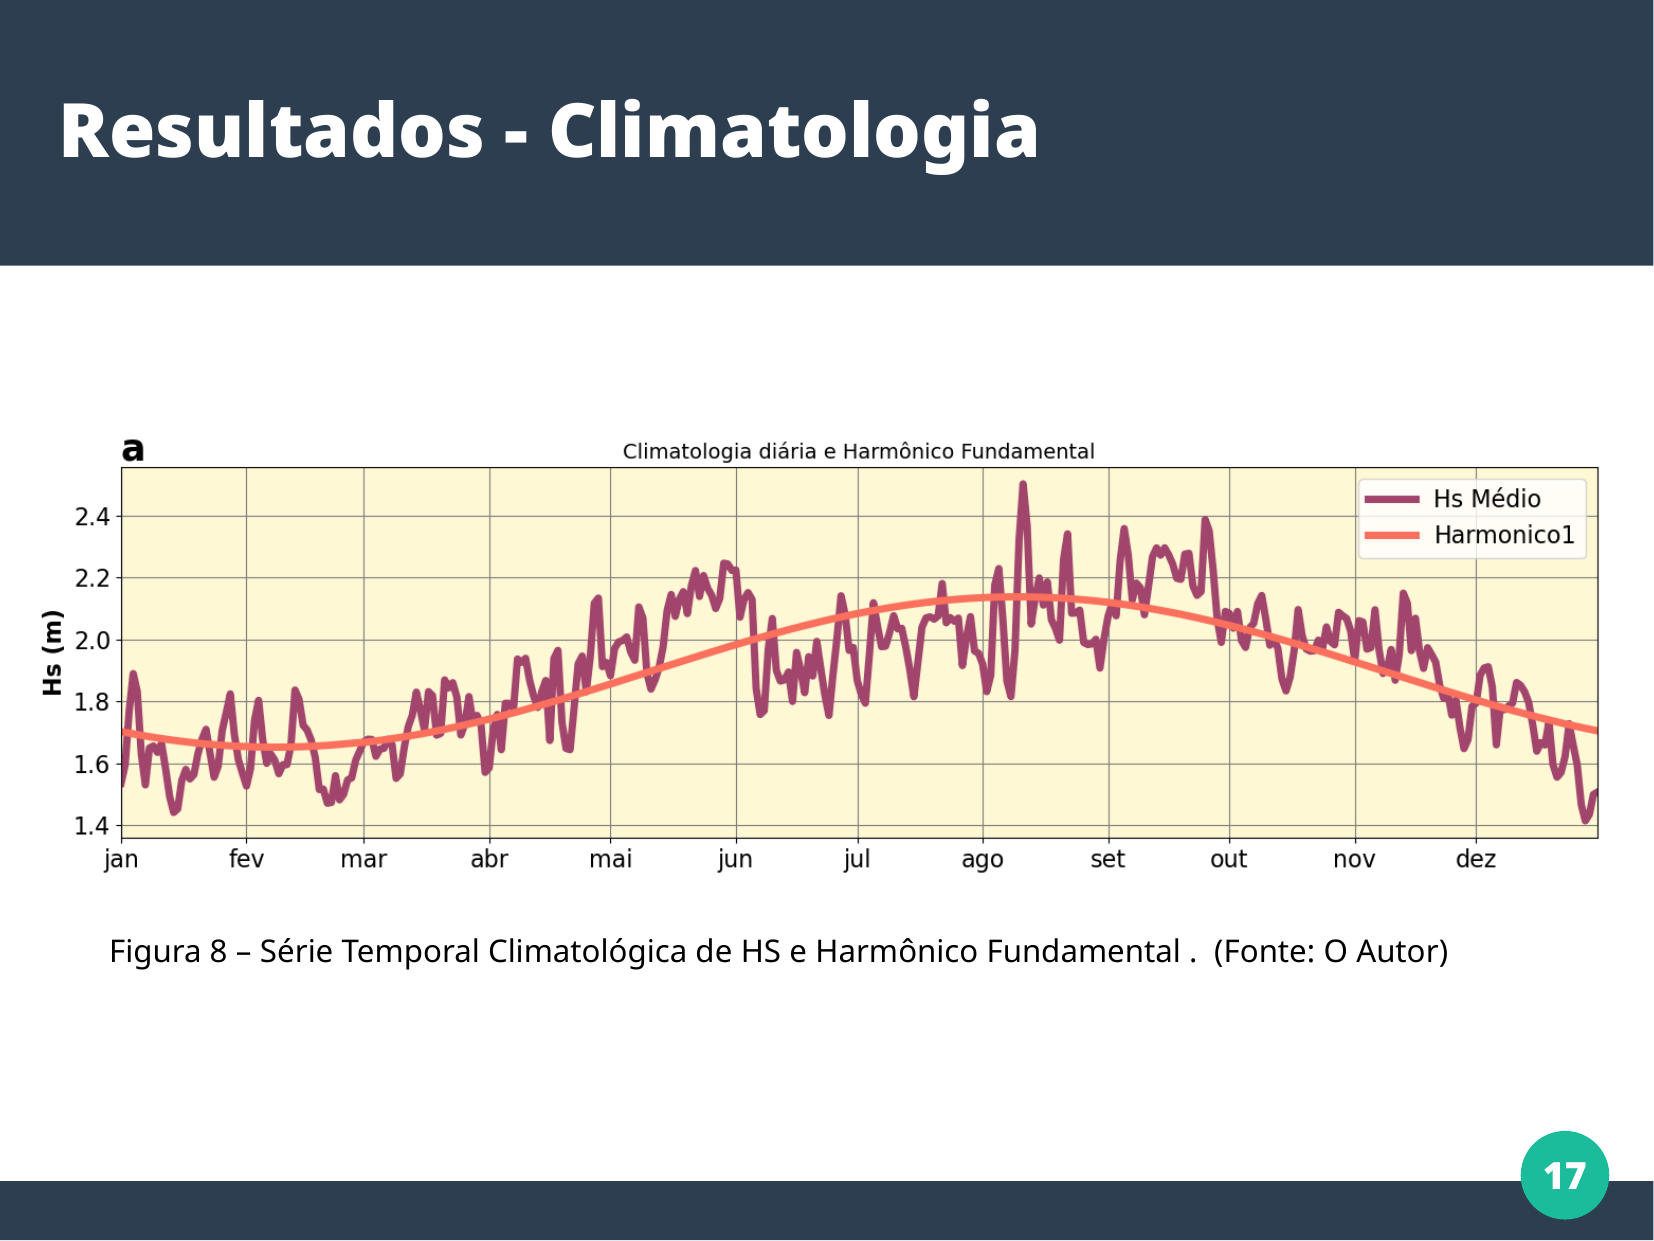

# Resultados - Climatologia
Figura 8 – Série Temporal Climatológica de HS e Harmônico Fundamental . (Fonte: O Autor)
17